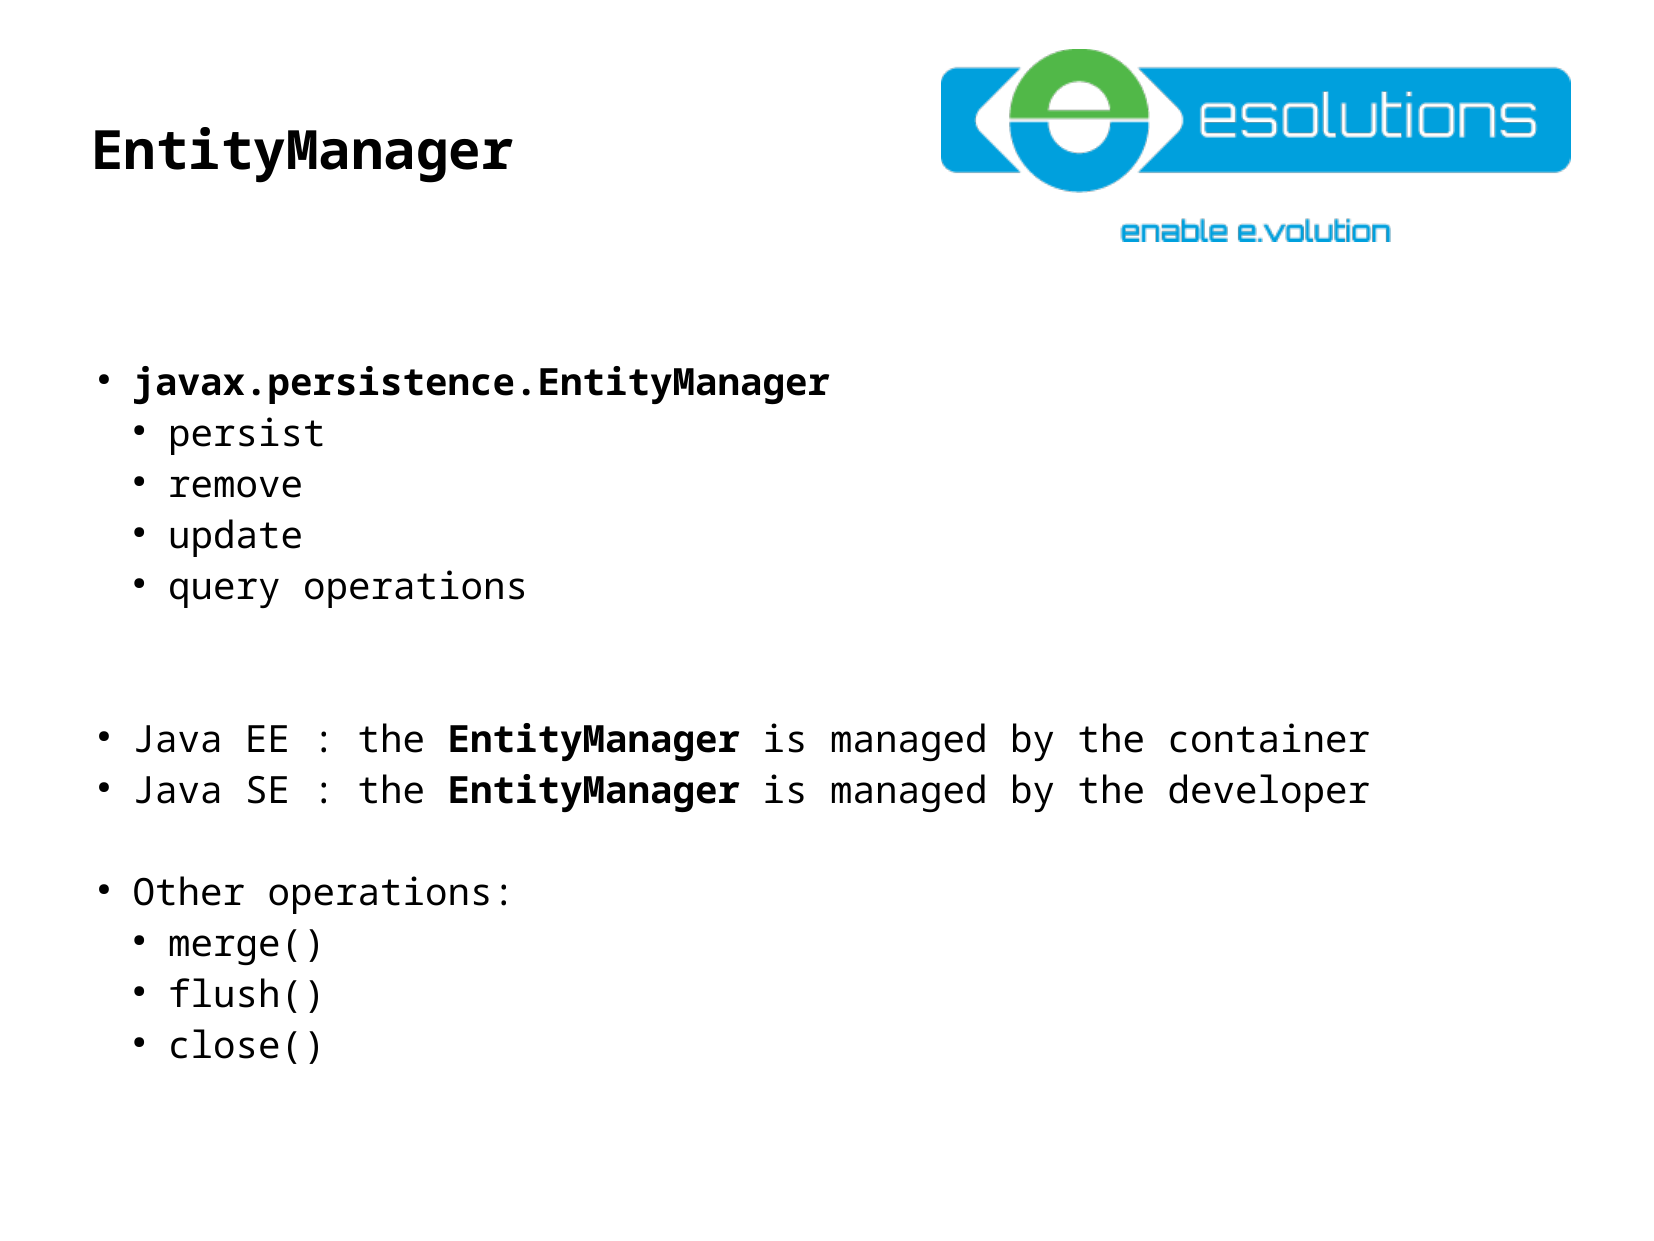

#
EntityManager
javax.persistence.EntityManager
persist
remove
update
query operations
Java EE : the EntityManager is managed by the container
Java SE : the EntityManager is managed by the developer
Other operations:
merge()
flush()
close()